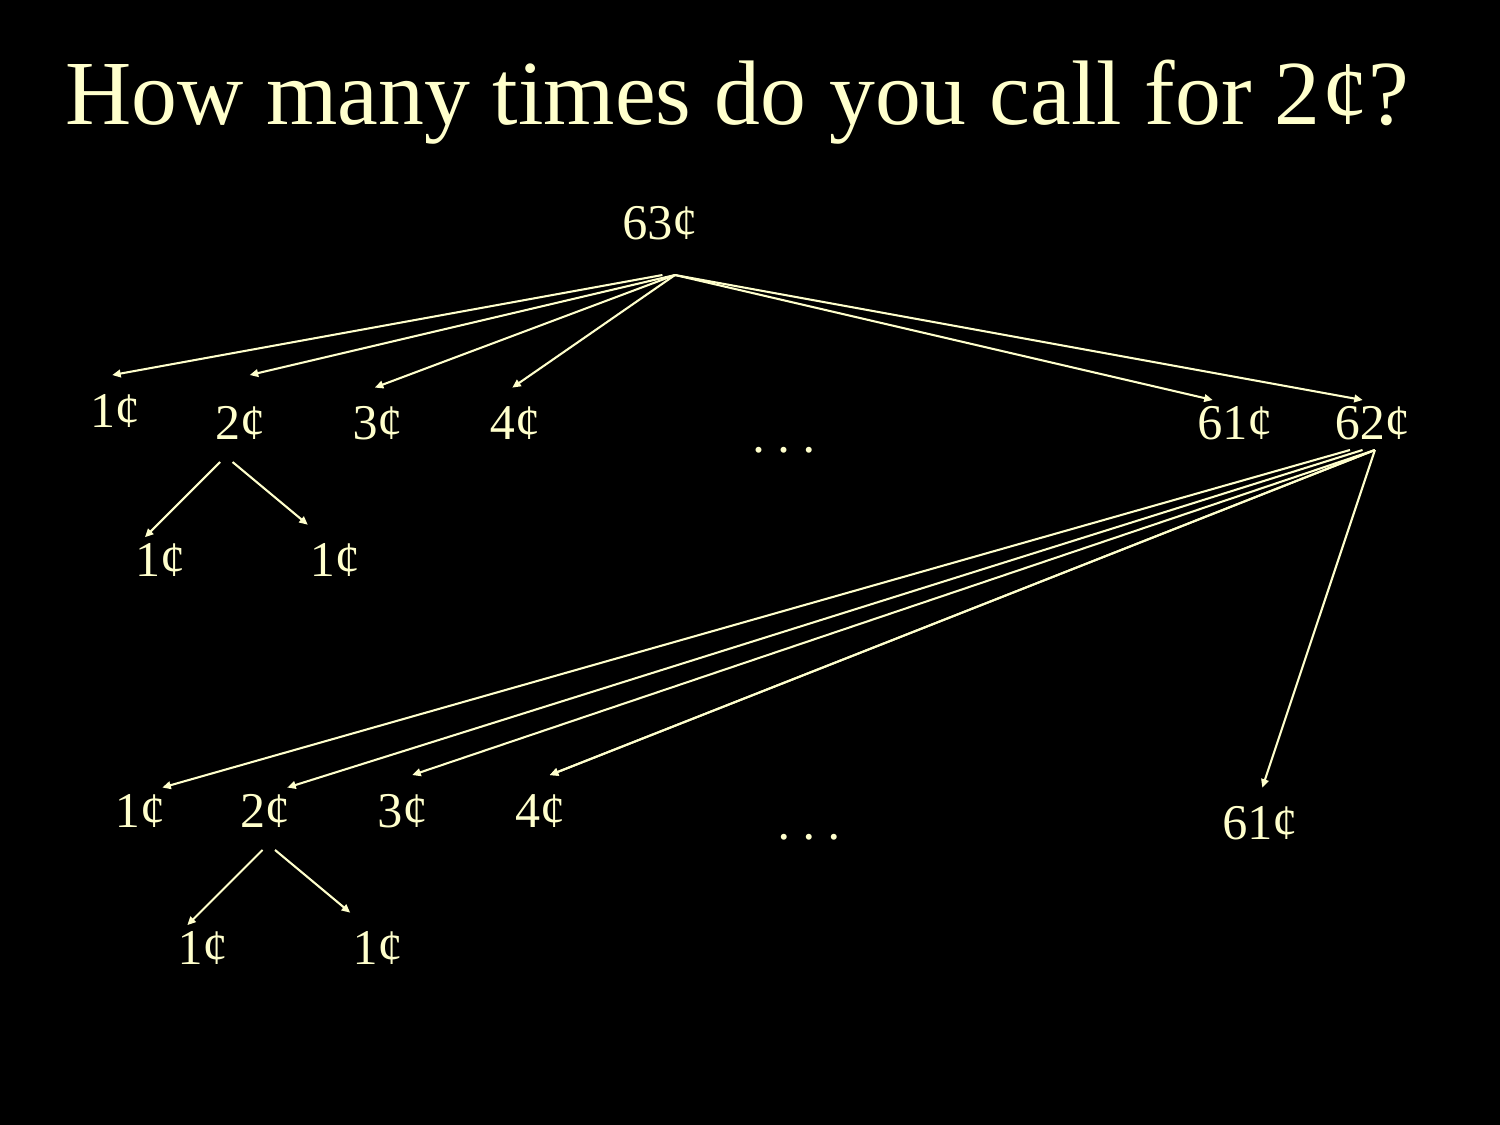

# How many times do you call for 2¢?
63¢
1¢
2¢
3¢
4¢
61¢
62¢
. . .
1¢
1¢
1¢
2¢
3¢
4¢
. . .
61¢
1¢
1¢